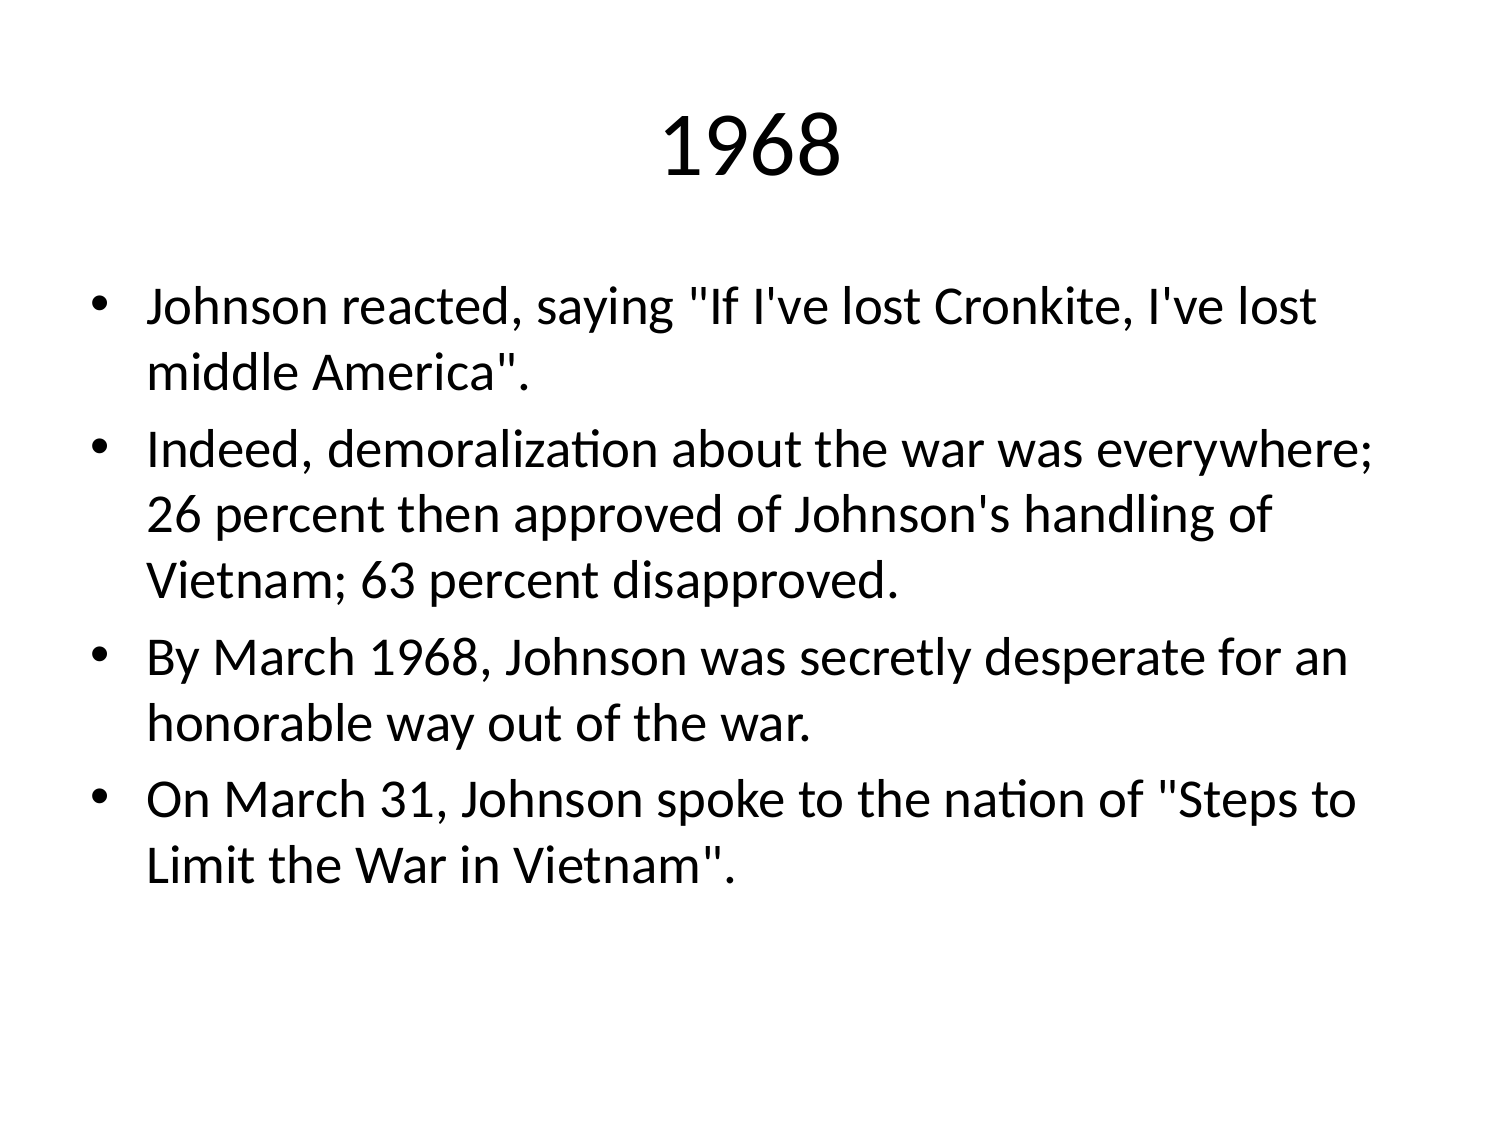

# 1968
Johnson reacted, saying "If I've lost Cronkite, I've lost middle America".
Indeed, demoralization about the war was everywhere; 26 percent then approved of Johnson's handling of Vietnam; 63 percent disapproved.
By March 1968, Johnson was secretly desperate for an honorable way out of the war.
On March 31, Johnson spoke to the nation of "Steps to Limit the War in Vietnam".